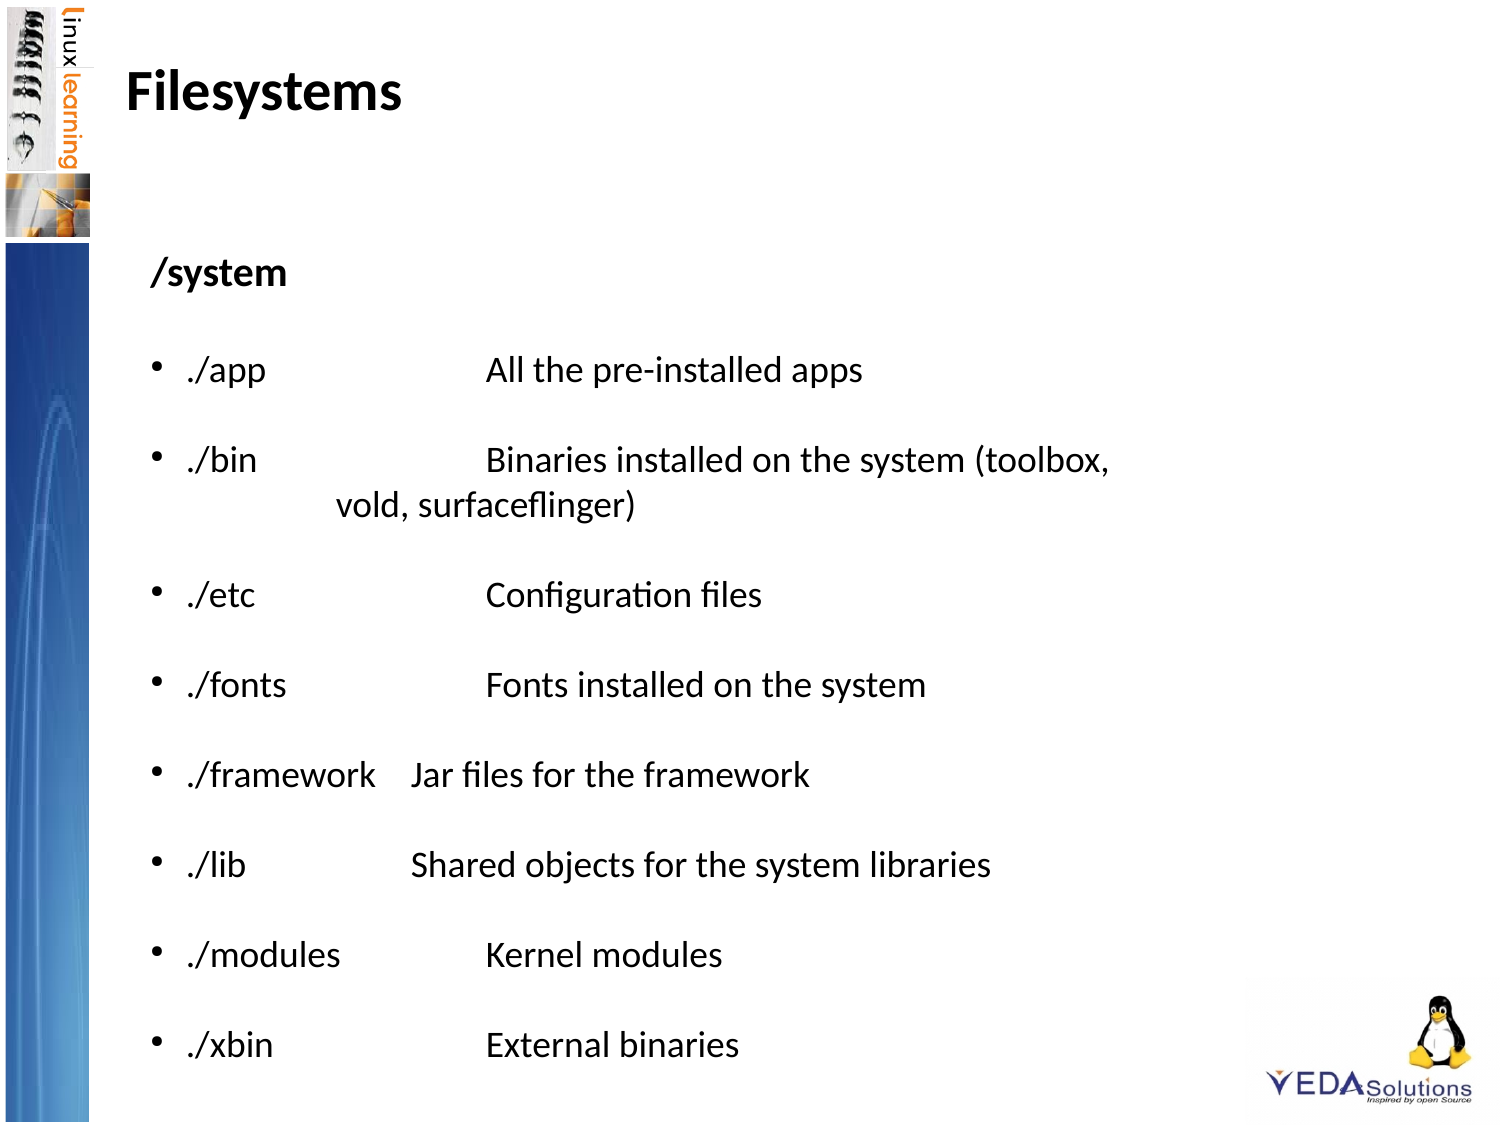

Filesystems
/system
./app			All the pre-installed apps
./bin 			Binaries installed on the system (toolbox, 					vold, surfaceflinger)
./etc 			Configuration files
./fonts 			Fonts installed on the system
./framework 	Jar files for the framework
./lib 			Shared objects for the system libraries
./modules 		Kernel modules
./xbin 			External binaries